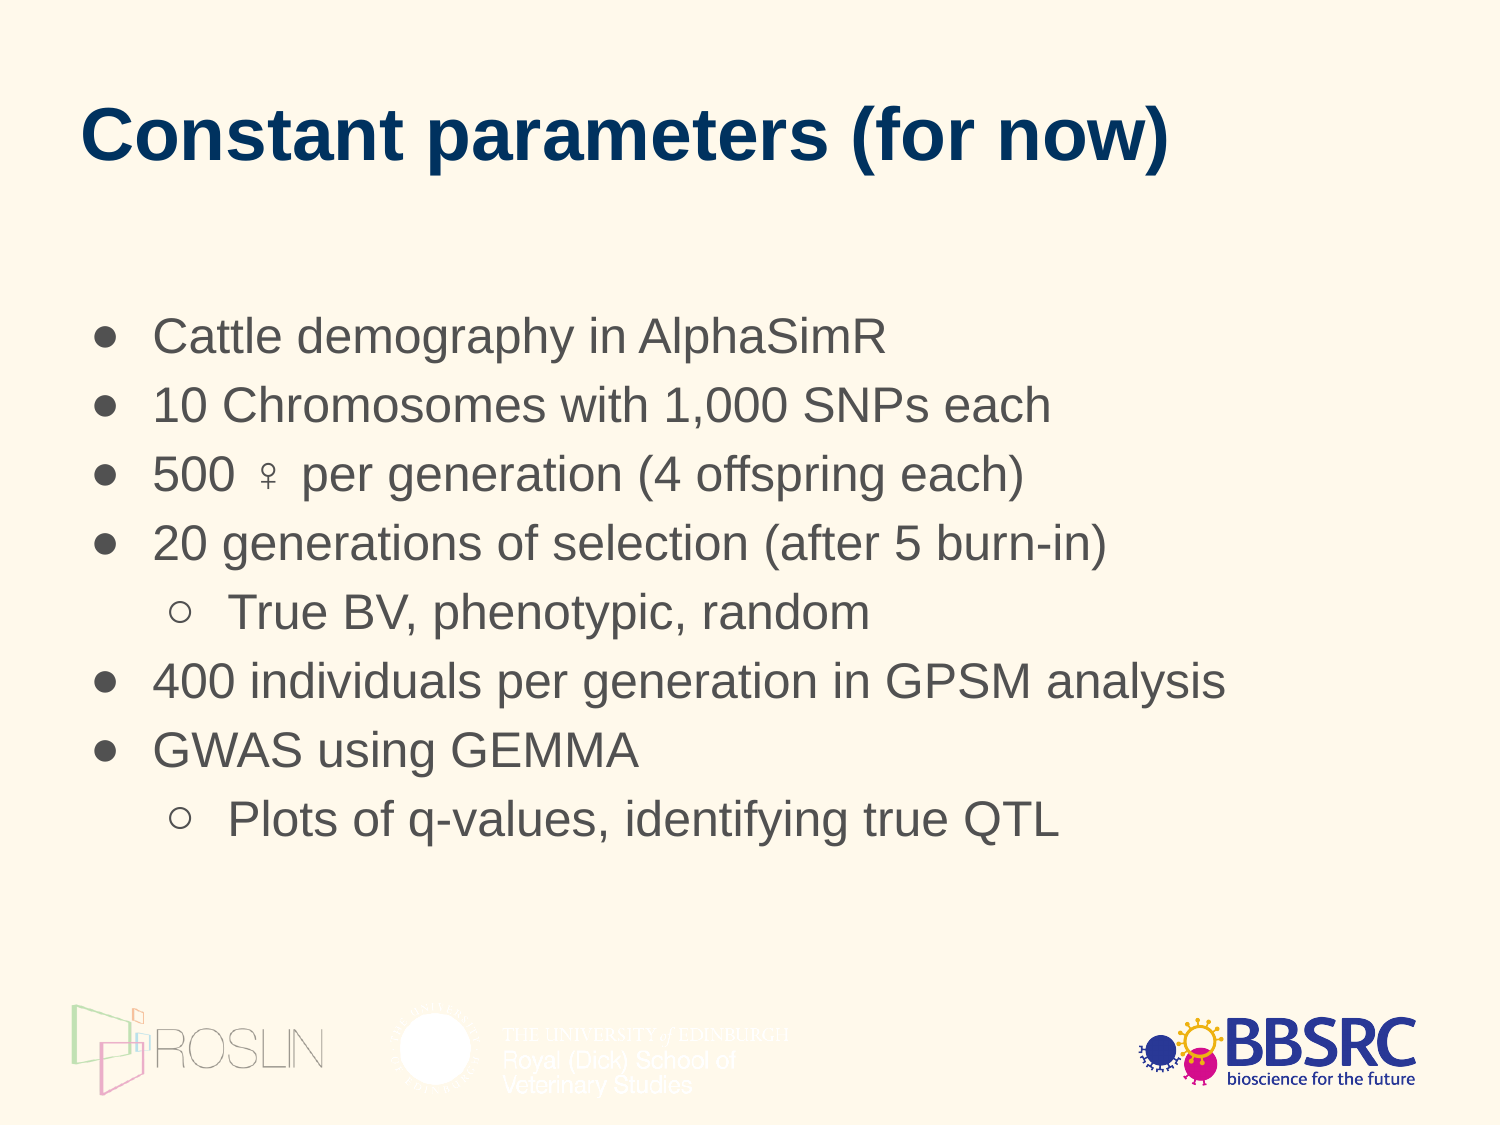

# Constant parameters (for now)
Cattle demography in AlphaSimR
10 Chromosomes with 1,000 SNPs each
500 ♀️ per generation (4 offspring each)
20 generations of selection (after 5 burn-in)
True BV, phenotypic, random
400 individuals per generation in GPSM analysis
GWAS using GEMMA
Plots of q-values, identifying true QTL